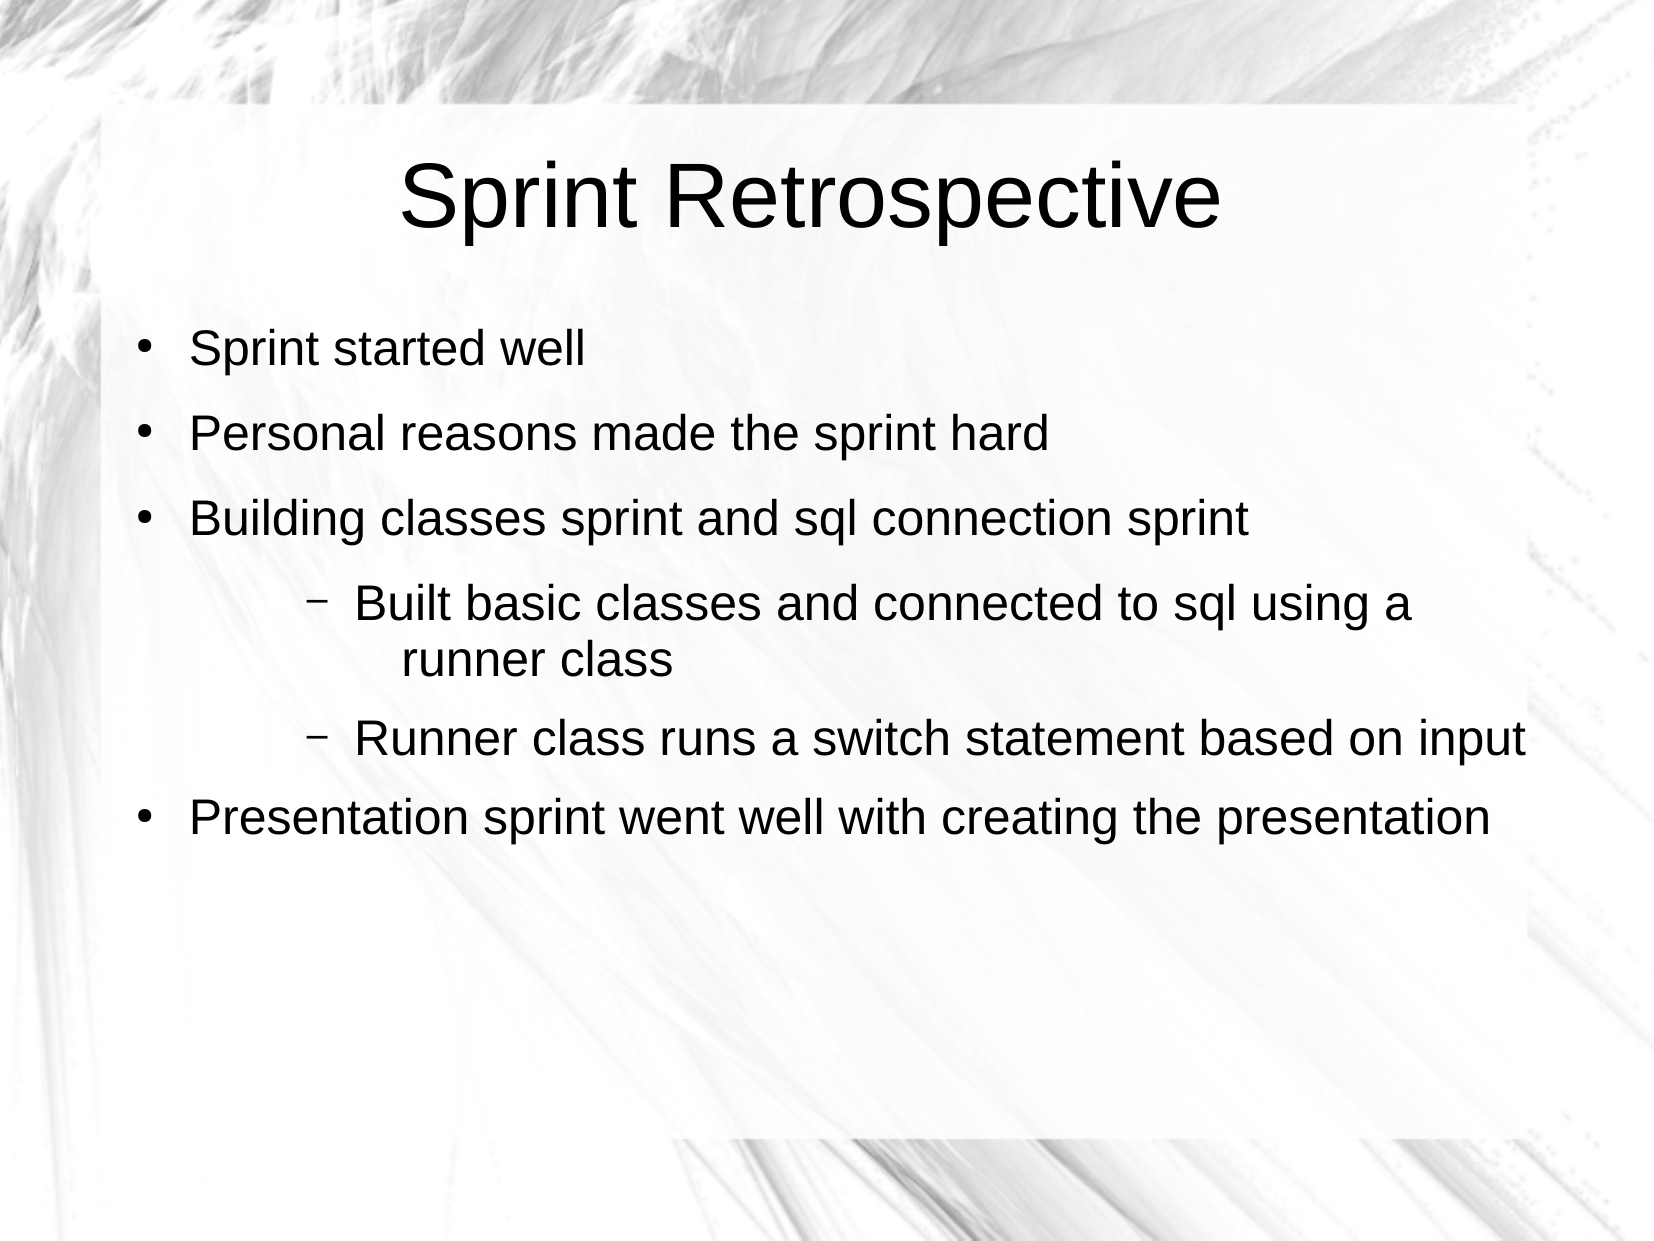

# Sprint Retrospective
Sprint started well
Personal reasons made the sprint hard
Building classes sprint and sql connection sprint
Built basic classes and connected to sql using a runner class
Runner class runs a switch statement based on input
Presentation sprint went well with creating the presentation